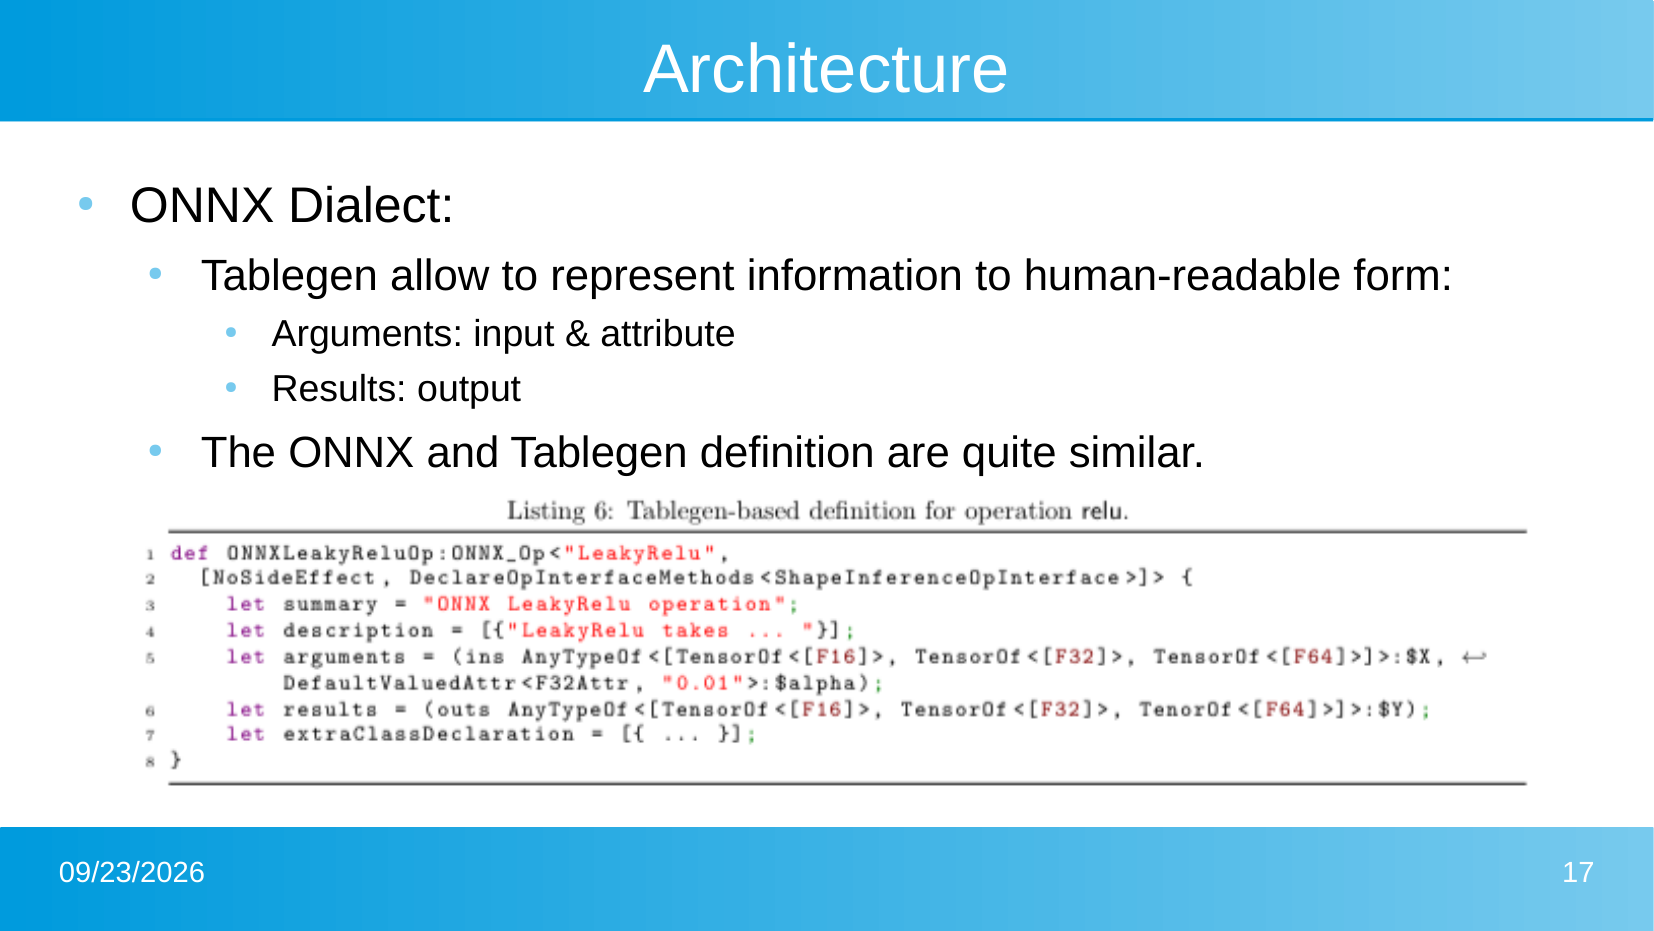

# Architecture
ONNX Dialect:
Tablegen allow to represent information to human-readable form:
Arguments: input & attribute
Results: output
The ONNX and Tablegen definition are quite similar.
17